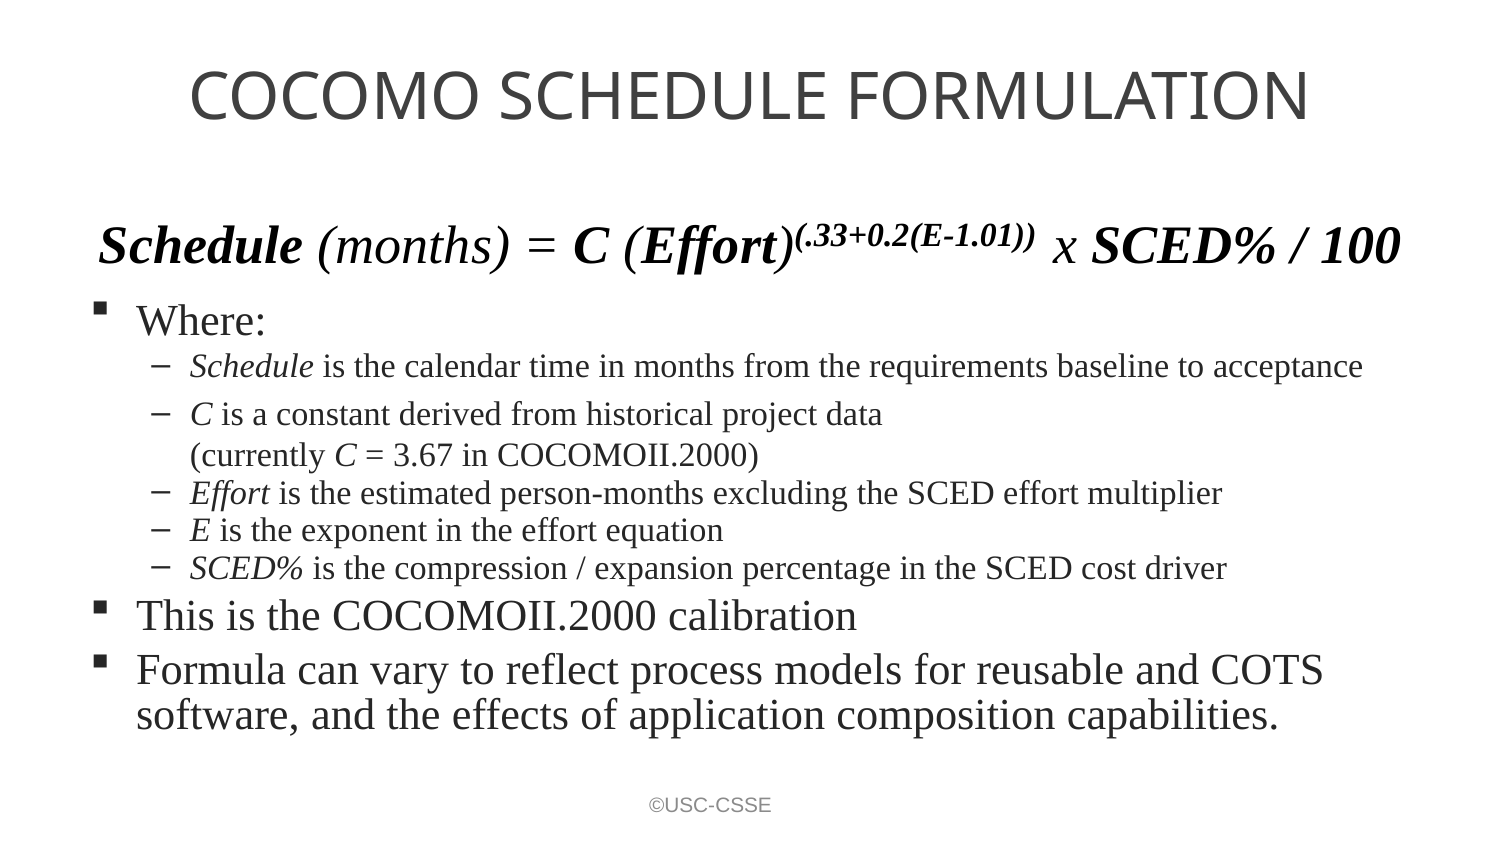

# COCOMO Schedule Formulation
Where:
Schedule is the calendar time in months from the requirements baseline to acceptance
C is a constant derived from historical project data
(currently C = 3.67 in COCOMOII.2000)
Effort is the estimated person-months excluding the SCED effort multiplier
E is the exponent in the effort equation
SCED% is the compression / expansion percentage in the SCED cost driver
This is the COCOMOII.2000 calibration
Formula can vary to reflect process models for reusable and COTS software, and the effects of application composition capabilities.
Schedule (months) = C (Effort)(.33+0.2(E-1.01)) x SCED% / 100
©USC-CSSE